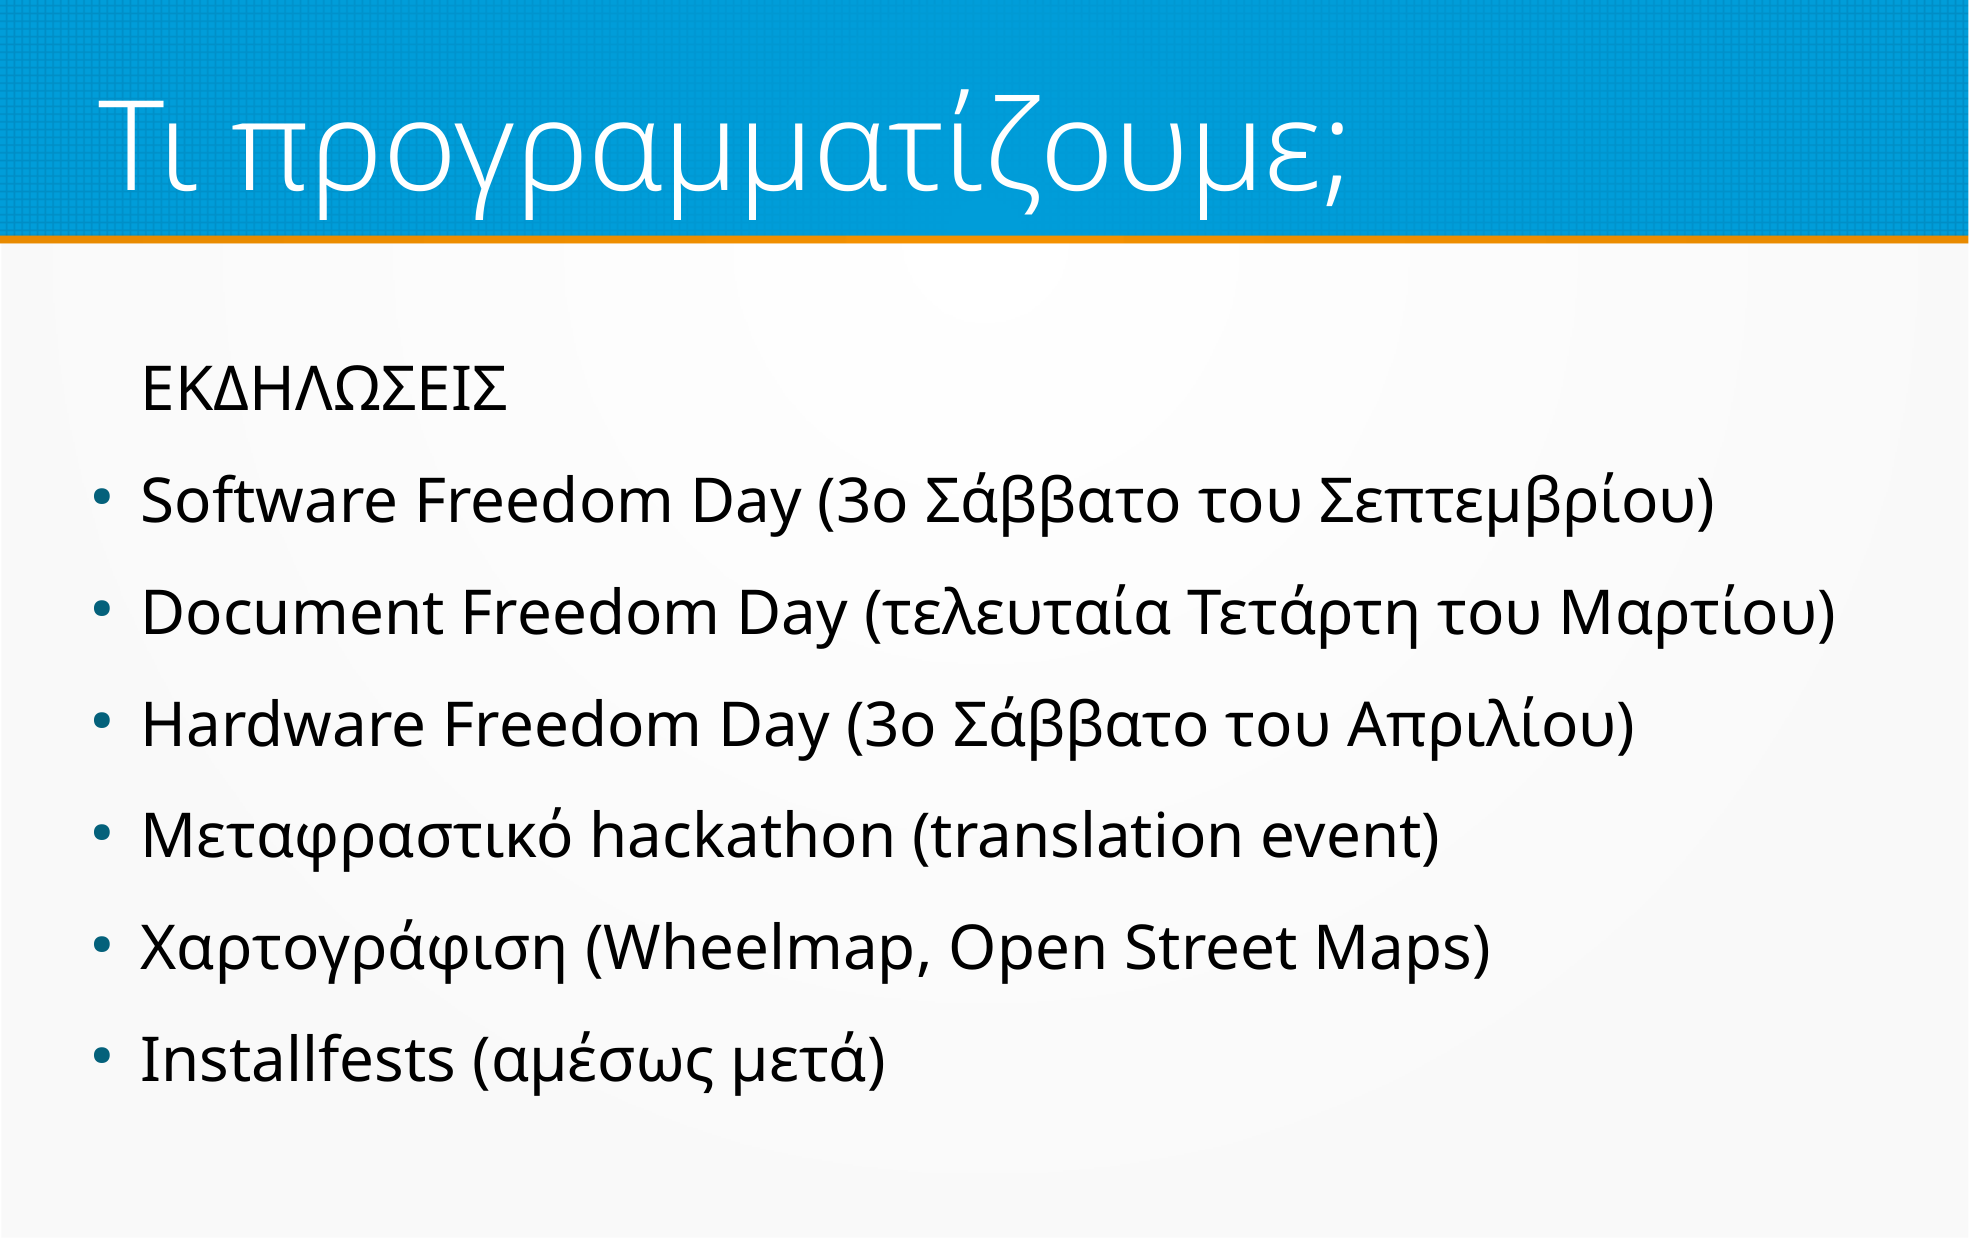

# Τι προγραμματίζουμε;
ΕΚΔΗΛΩΣΕΙΣ
Software Freedom Day (3ο Σάββατο του Σεπτεμβρίου)
Document Freedom Day (τελευταία Τετάρτη του Μαρτίου)
Hardware Freedom Day (3ο Σάββατο του Απριλίου)
Μεταφραστικό hackathon (translation event)
Χαρτογράφιση (Wheelmap, Open Street Maps)
Installfests (αμέσως μετά)